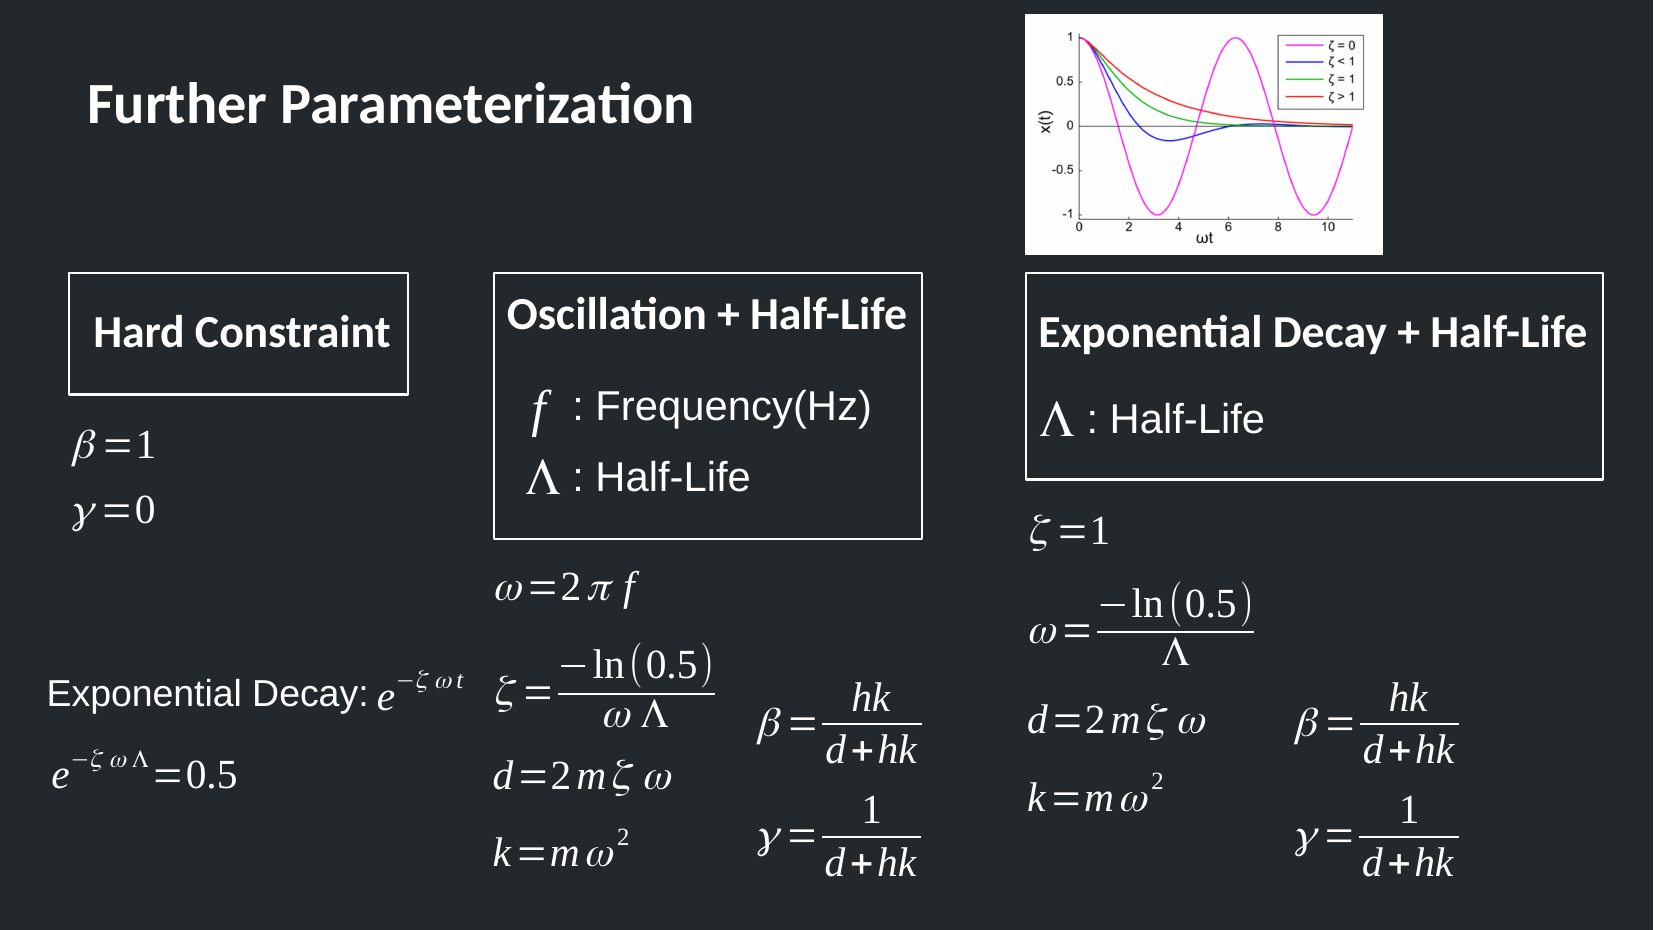

Further Parameterization
Oscillation + Half-Life
Hard Constraint
Exponential Decay + Half-Life
: Frequency(Hz)
: Half-Life
: Half-Life
Exponential Decay: